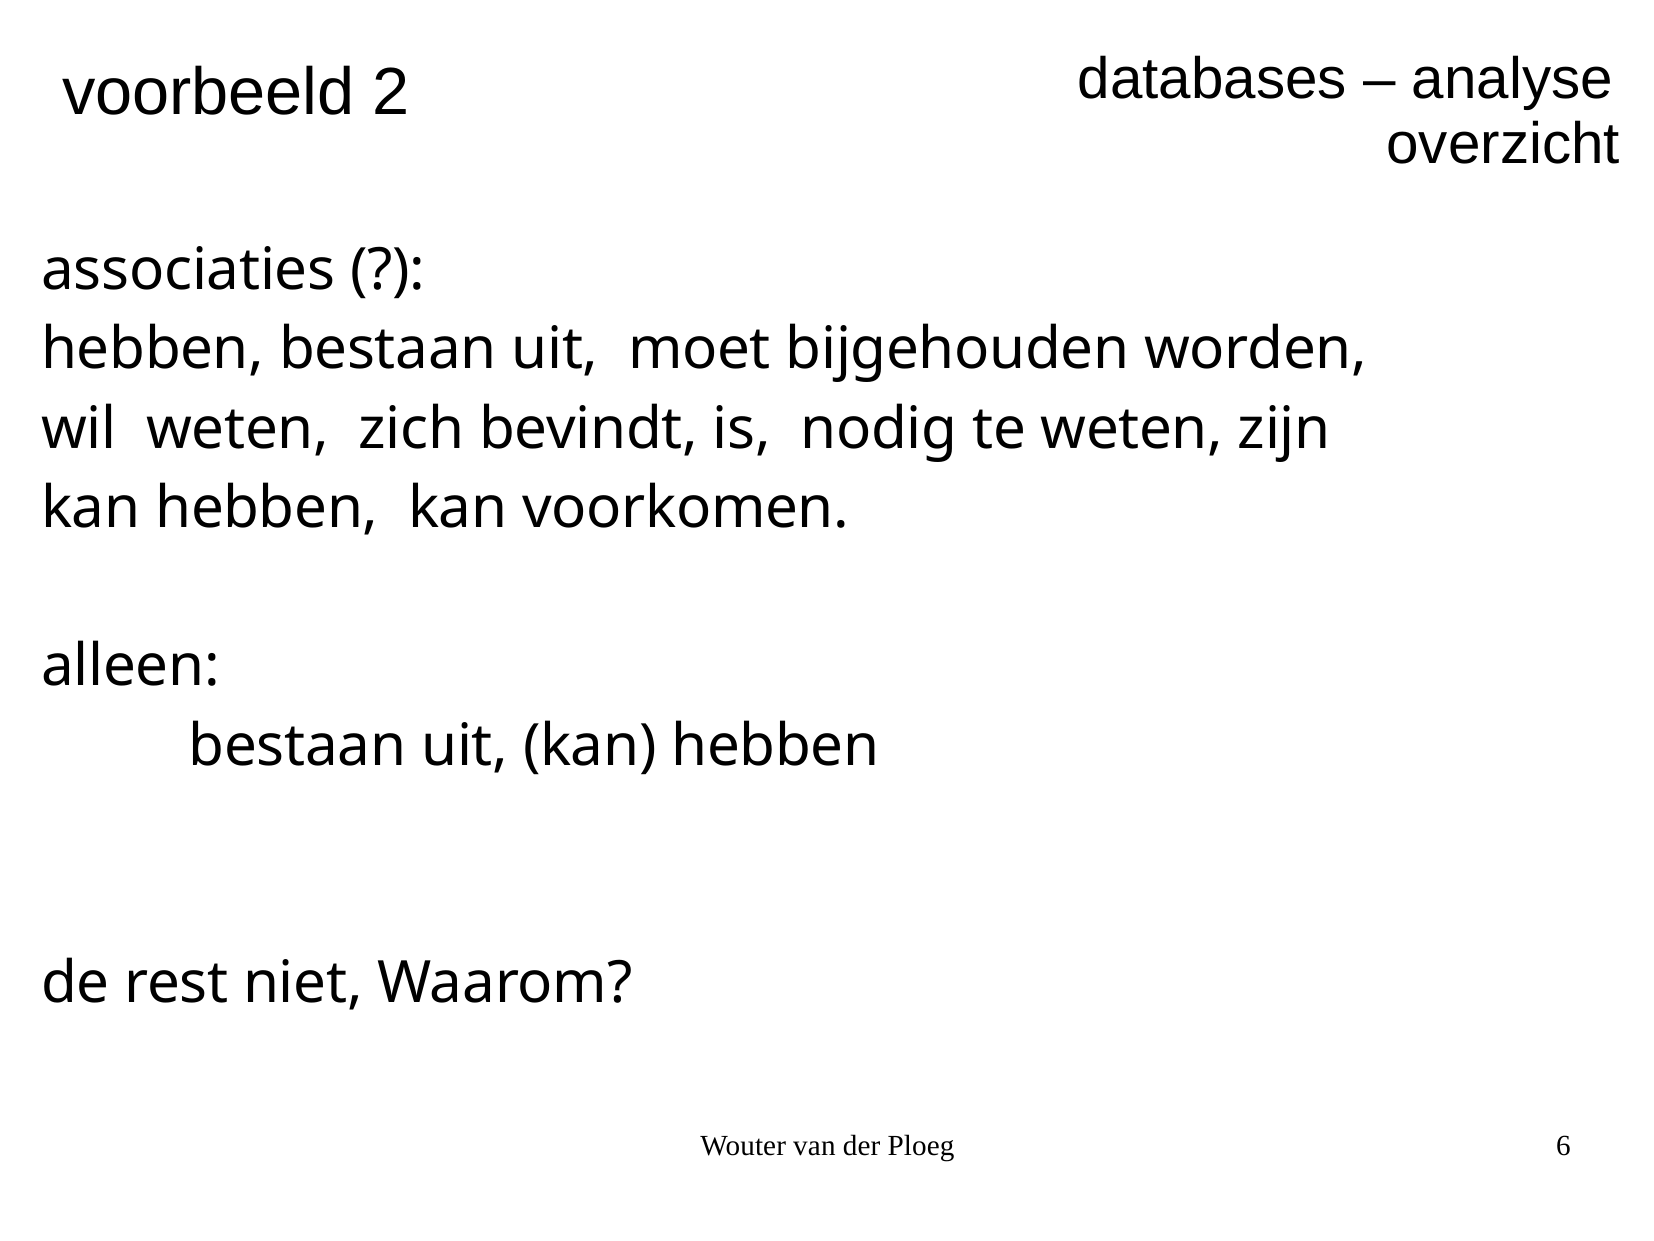

databases – analyse
 overzicht
voorbeeld 2
associaties (?):
hebben, bestaan uit, moet bijgehouden worden,
wil weten, zich bevindt, is, nodig te weten, zijn
kan hebben, kan voorkomen.
alleen:
		bestaan uit, (kan) hebben
de rest niet, Waarom?
Wouter van der Ploeg
6